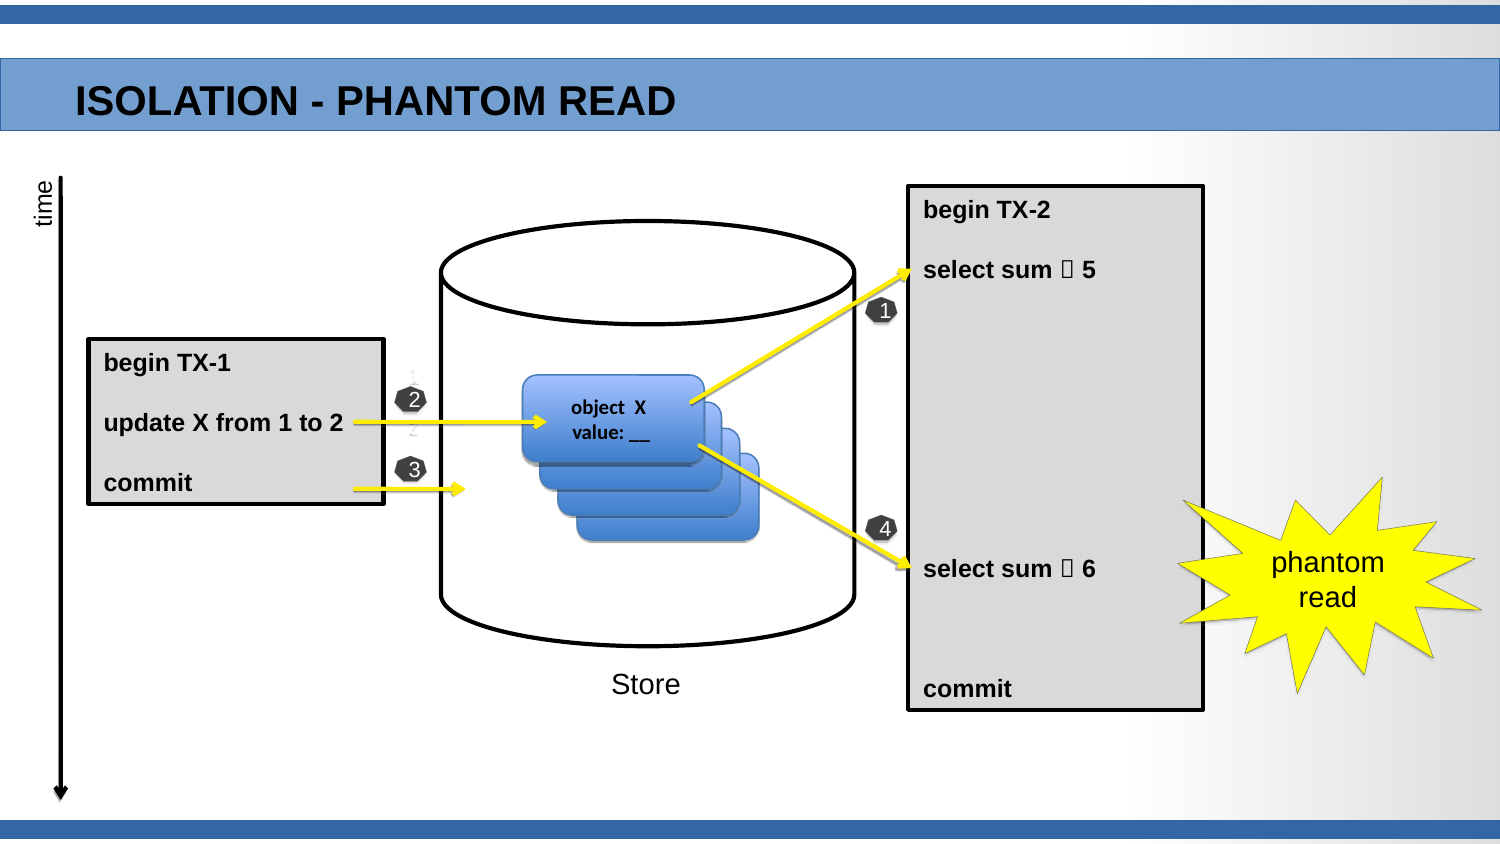

# Isolation - Phantom Read
time
begin TX-2
select sum  5
select sum  6
commit
1
begin TX-1
update X from 1 to 2
commit
object X
value: __
12z
3
phantom read
4
Store